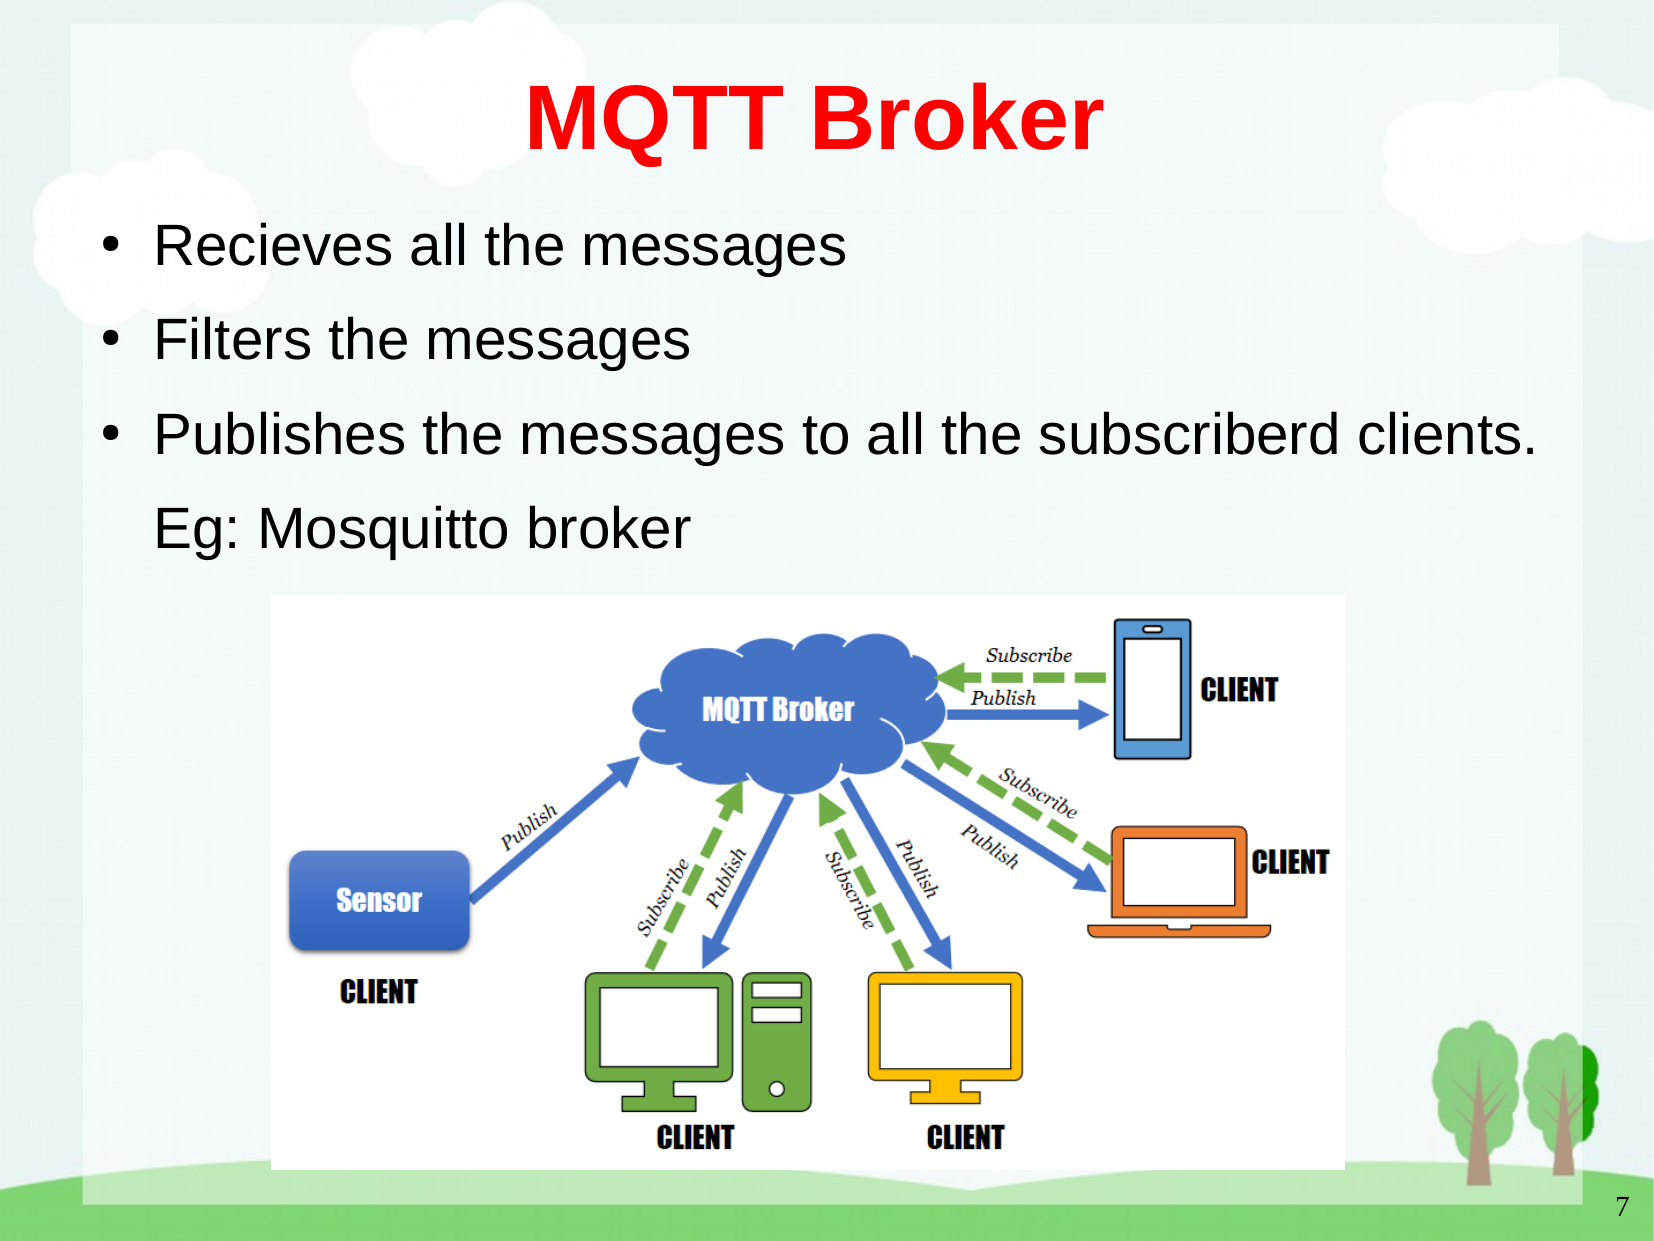

# MQTT Broker
Recieves all the messages
Filters the messages
Publishes the messages to all the subscriberd clients.
Eg: Mosquitto broker
7